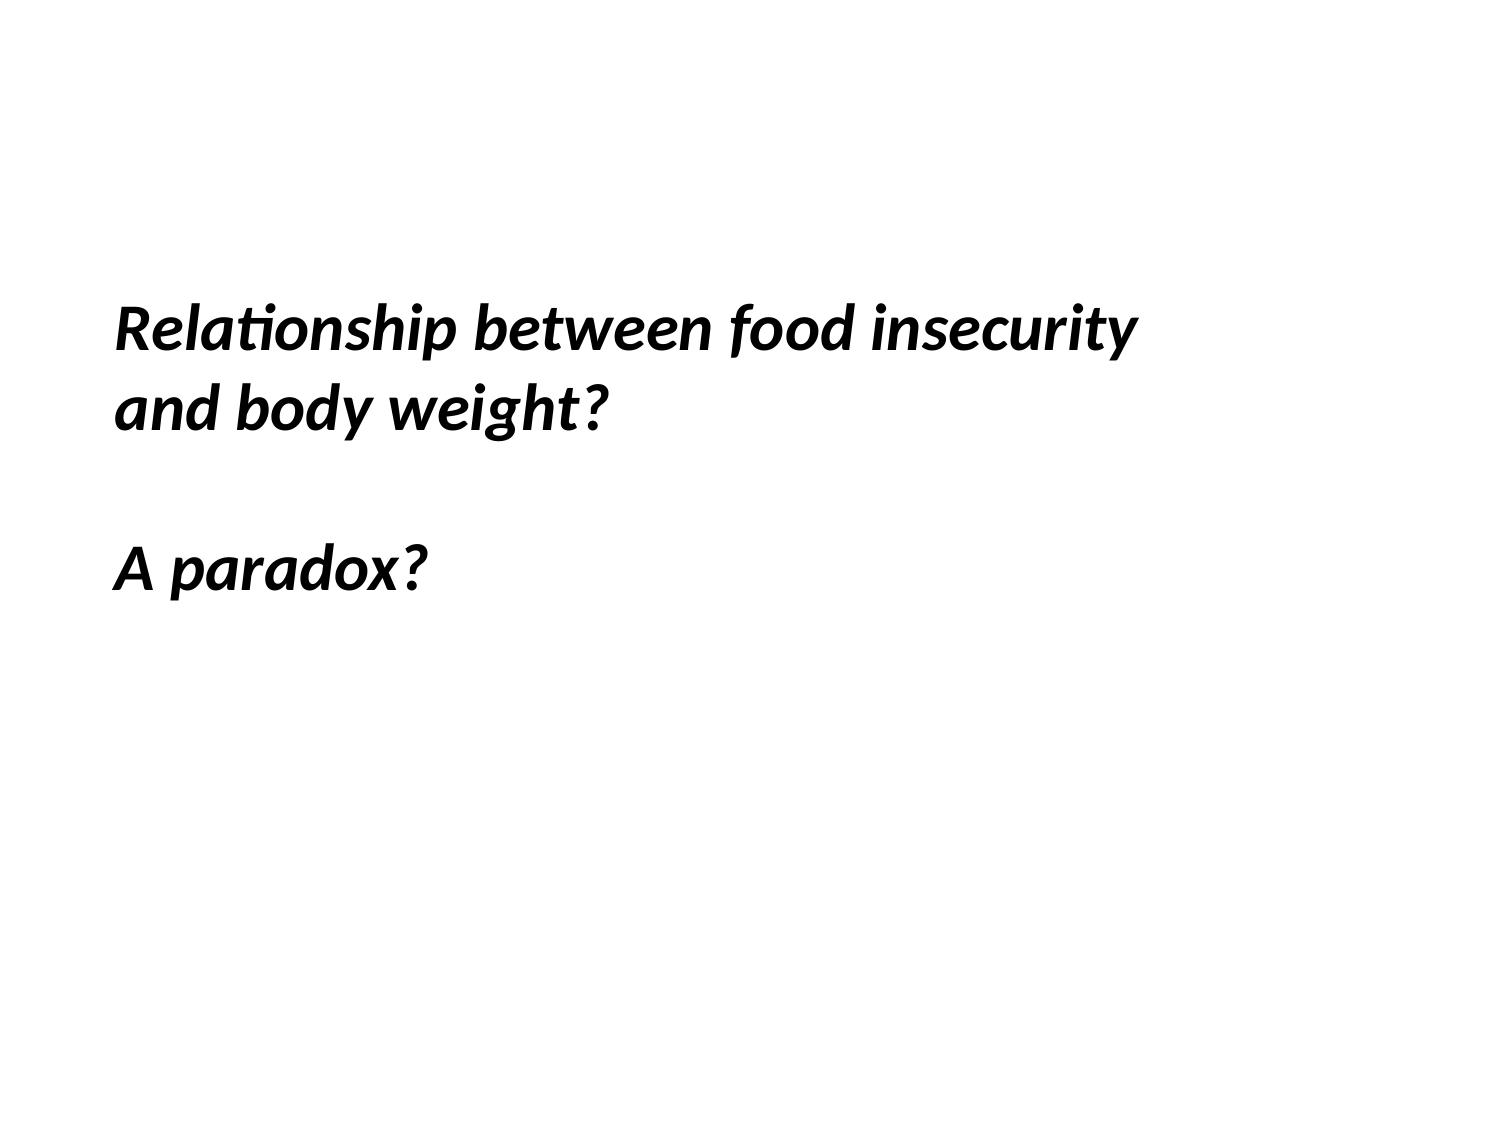

# Relationship between food insecurity and body weight? A paradox?